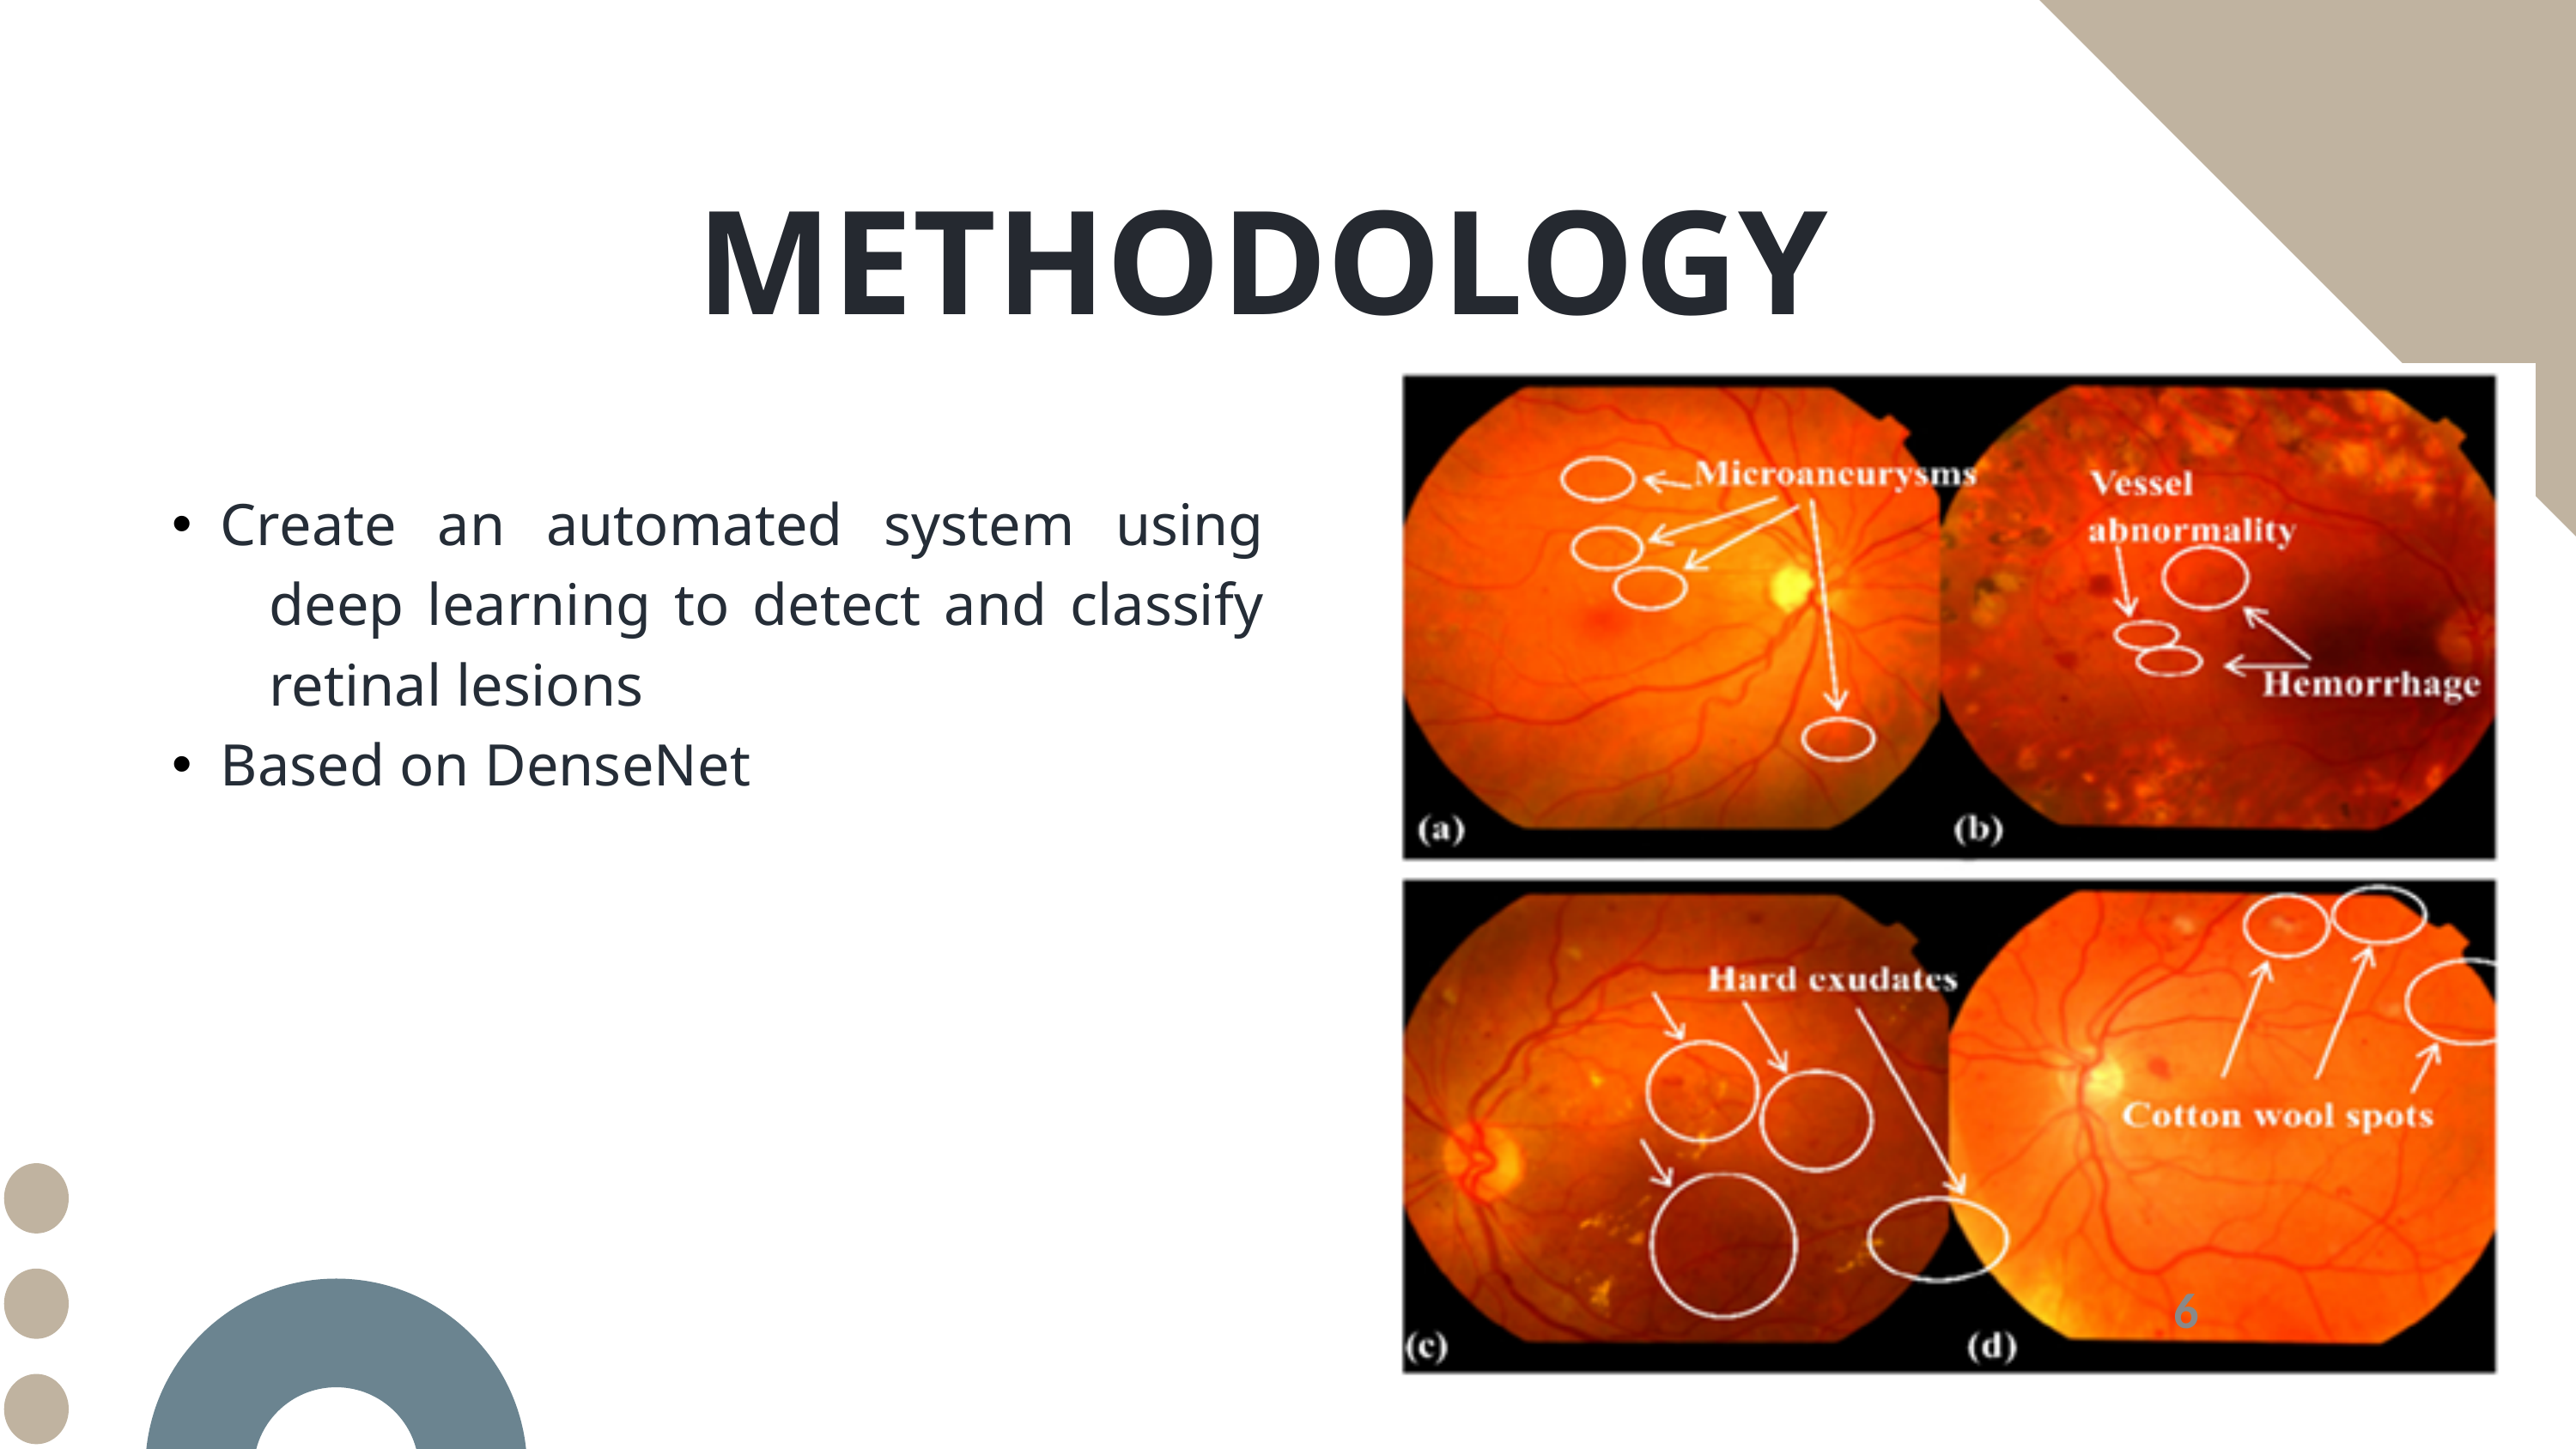

METHODOLOGY
Create an automated system using deep learning to detect and classify retinal lesions
Based on DenseNet